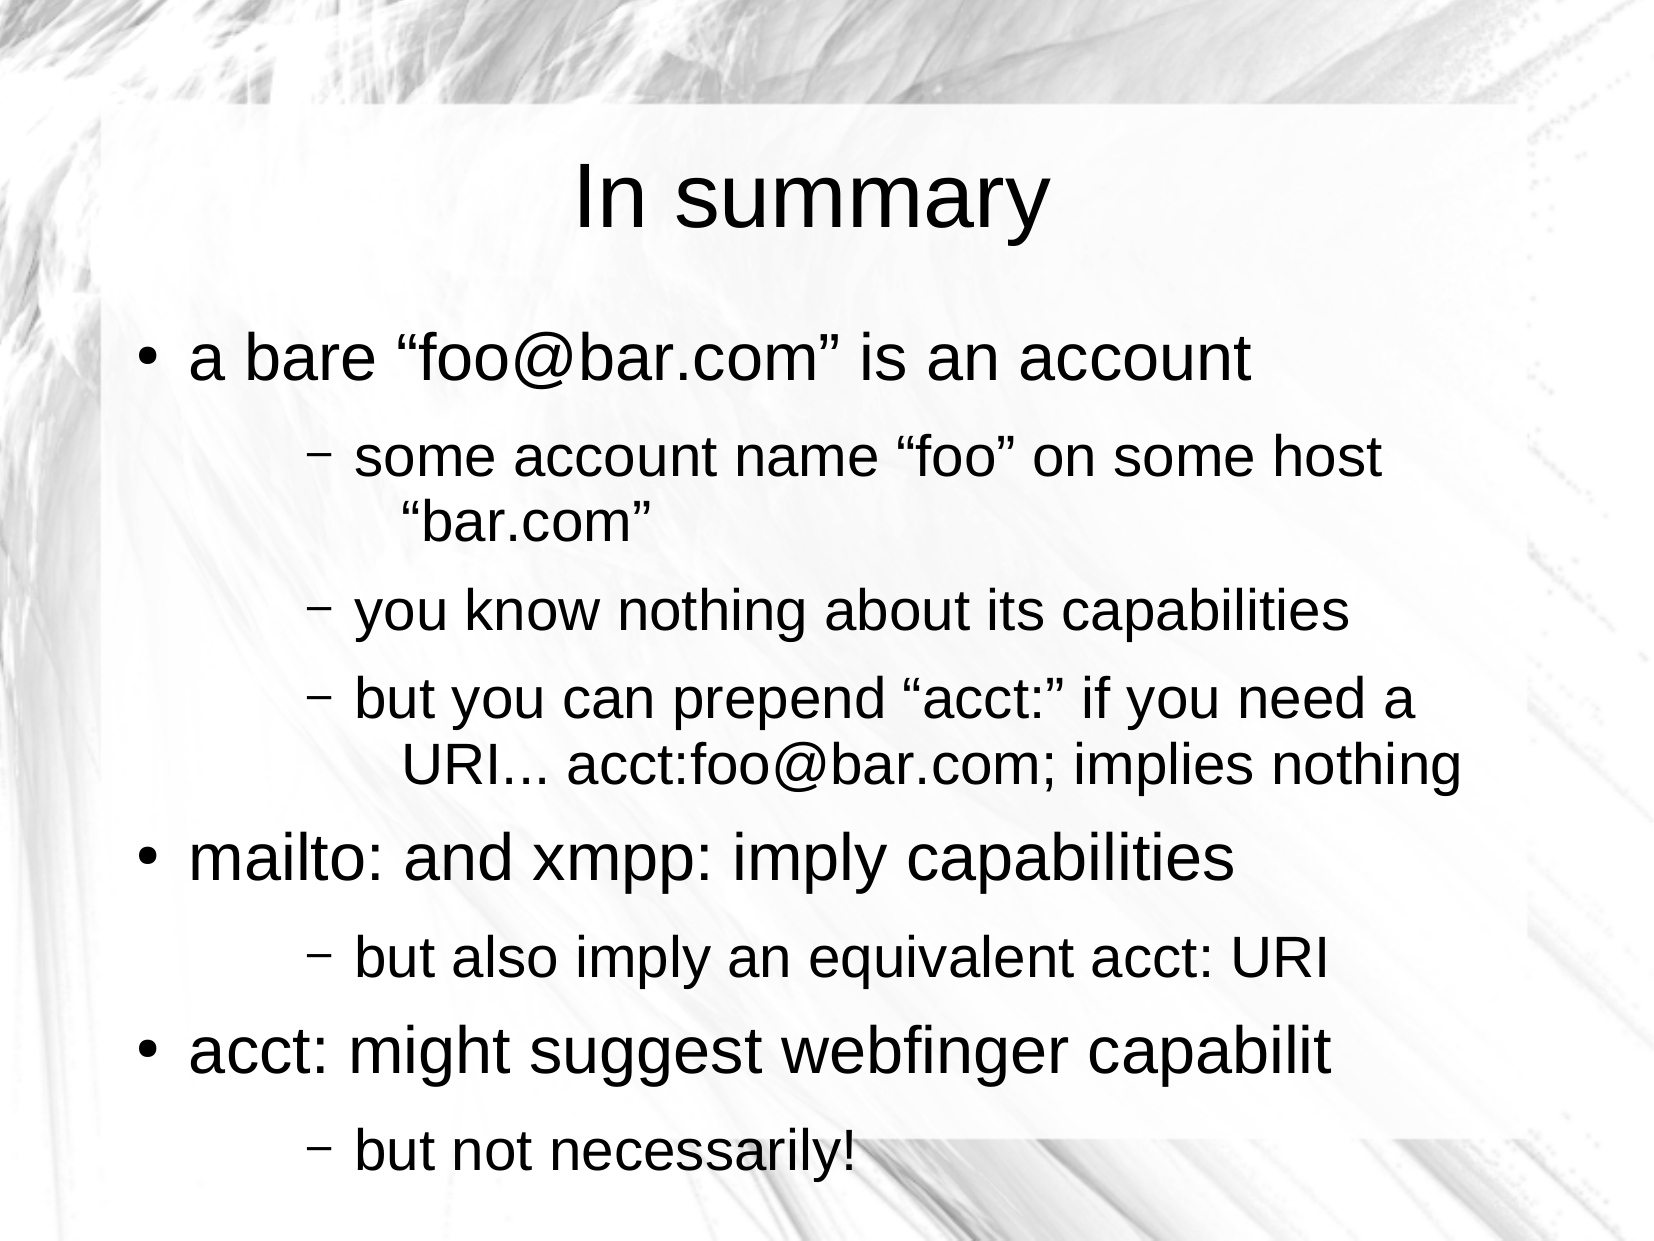

# In summary
a bare “foo@bar.com” is an account
some account name “foo” on some host “bar.com”
you know nothing about its capabilities
but you can prepend “acct:” if you need a URI... acct:foo@bar.com; implies nothing
mailto: and xmpp: imply capabilities
but also imply an equivalent acct: URI
acct: might suggest webfinger capabilit
but not necessarily!